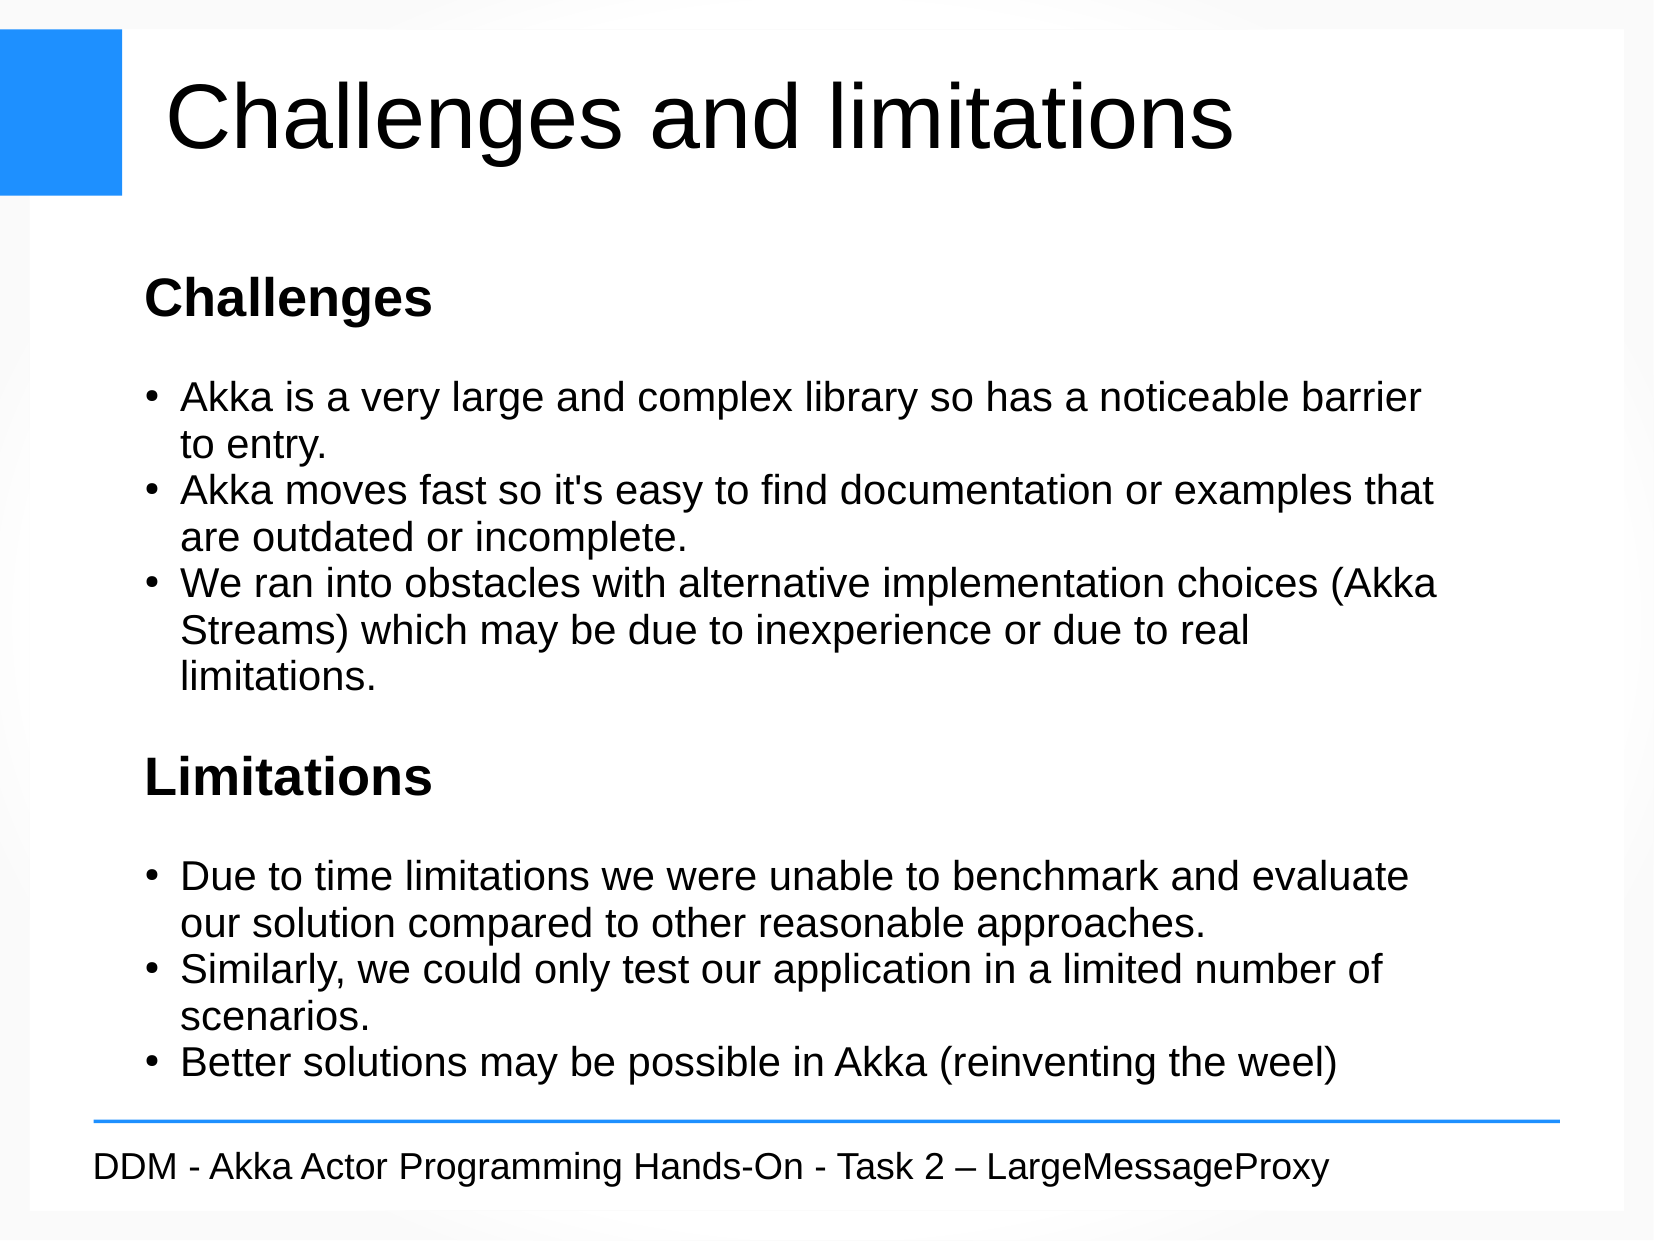

# Challenges and limitations
Challenges
Akka is a very large and complex library so has a noticeable barrier to entry.
Akka moves fast so it's easy to find documentation or examples that are outdated or incomplete.
We ran into obstacles with alternative implementation choices (Akka Streams) which may be due to inexperience or due to real limitations.
Limitations
Due to time limitations we were unable to benchmark and evaluate our solution compared to other reasonable approaches.
Similarly, we could only test our application in a limited number of scenarios.
Better solutions may be possible in Akka (reinventing the weel)
DDM - Akka Actor Programming Hands-On - Task 2 – LargeMessageProxy